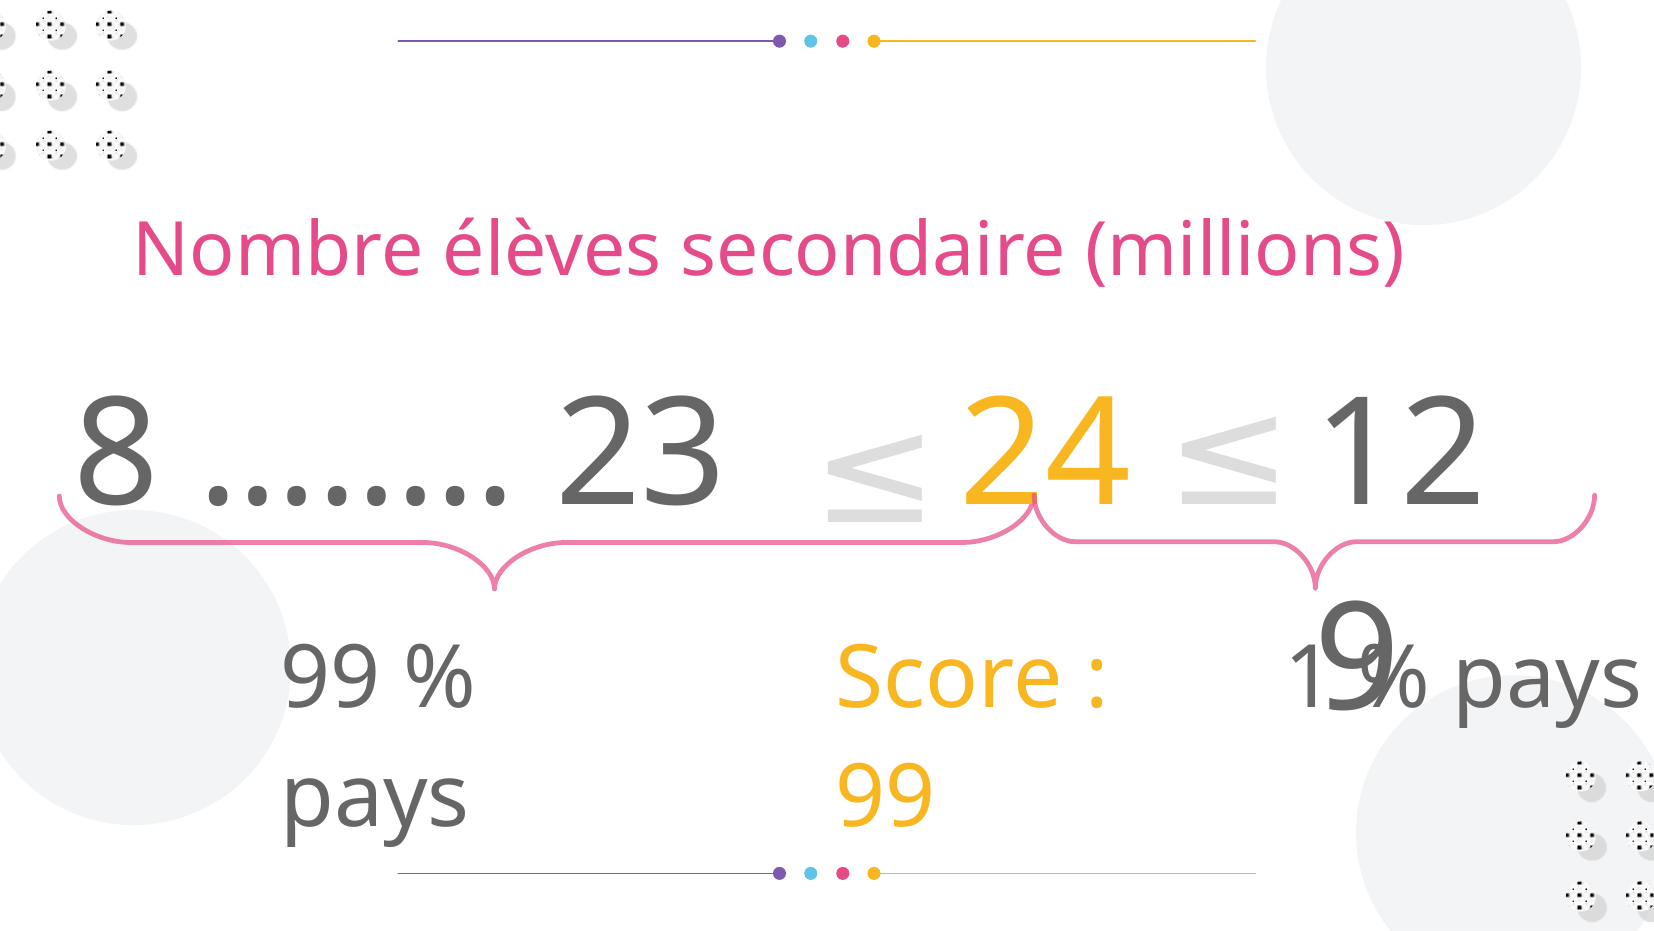

Nombre élèves secondaire (millions)
8 …….. 23
24
≤
129
≤
99 % pays
1 % pays
Score : 99